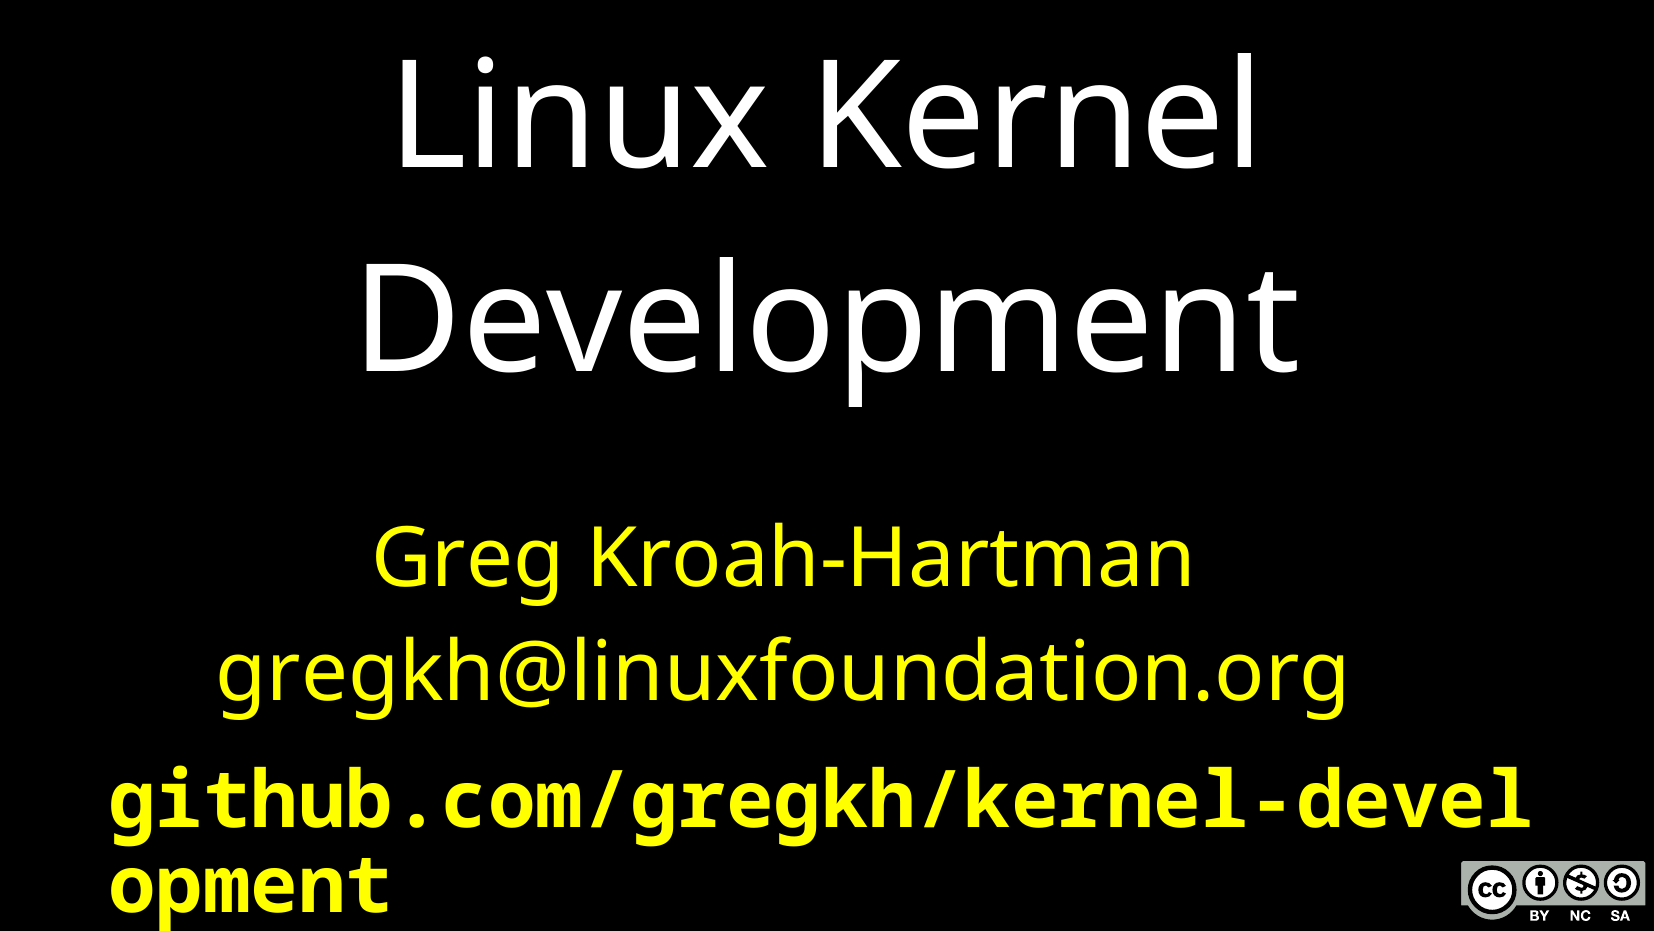

Linux Kernel Development
Greg Kroah-Hartman
gregkh@linuxfoundation.org
github.com/gregkh/kernel-development